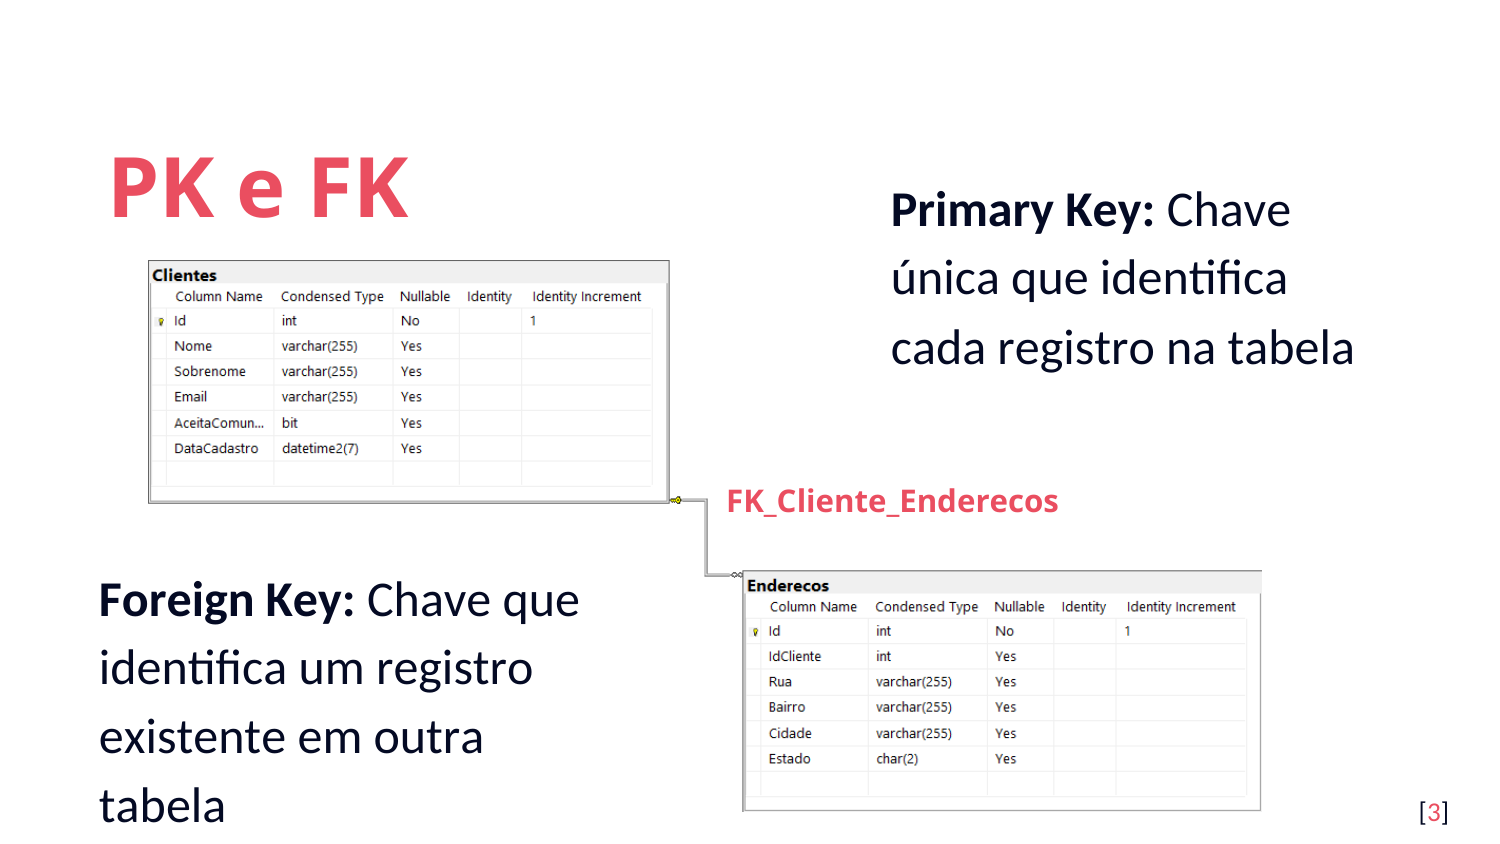

PK e FK
Primary Key: Chave única que identifica cada registro na tabela
FK_Cliente_Enderecos
Foreign Key: Chave que identifica um registro existente em outra tabela